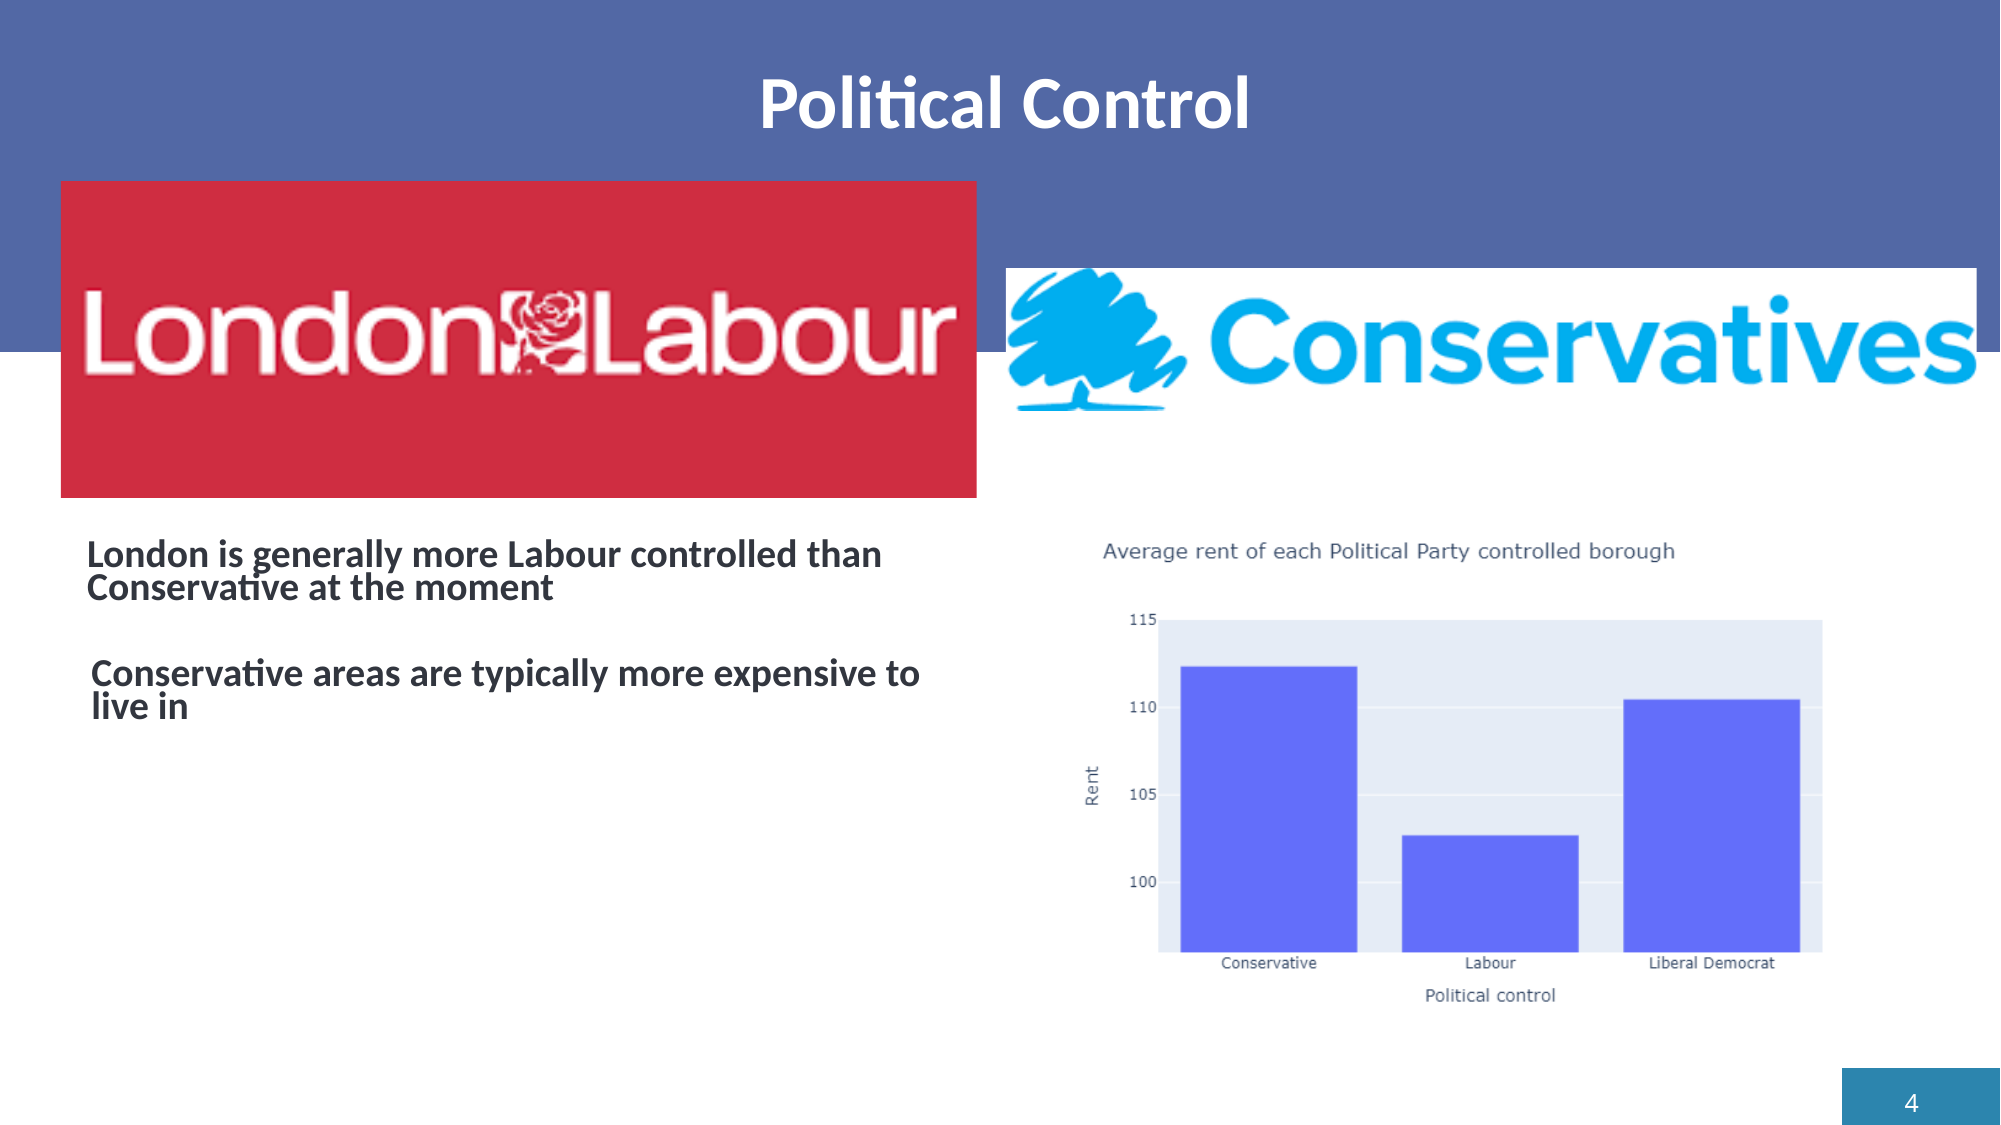

# Political Control
London is generally more Labour controlled than Conservative at the moment
Conservative areas are typically more expensive to live in
4